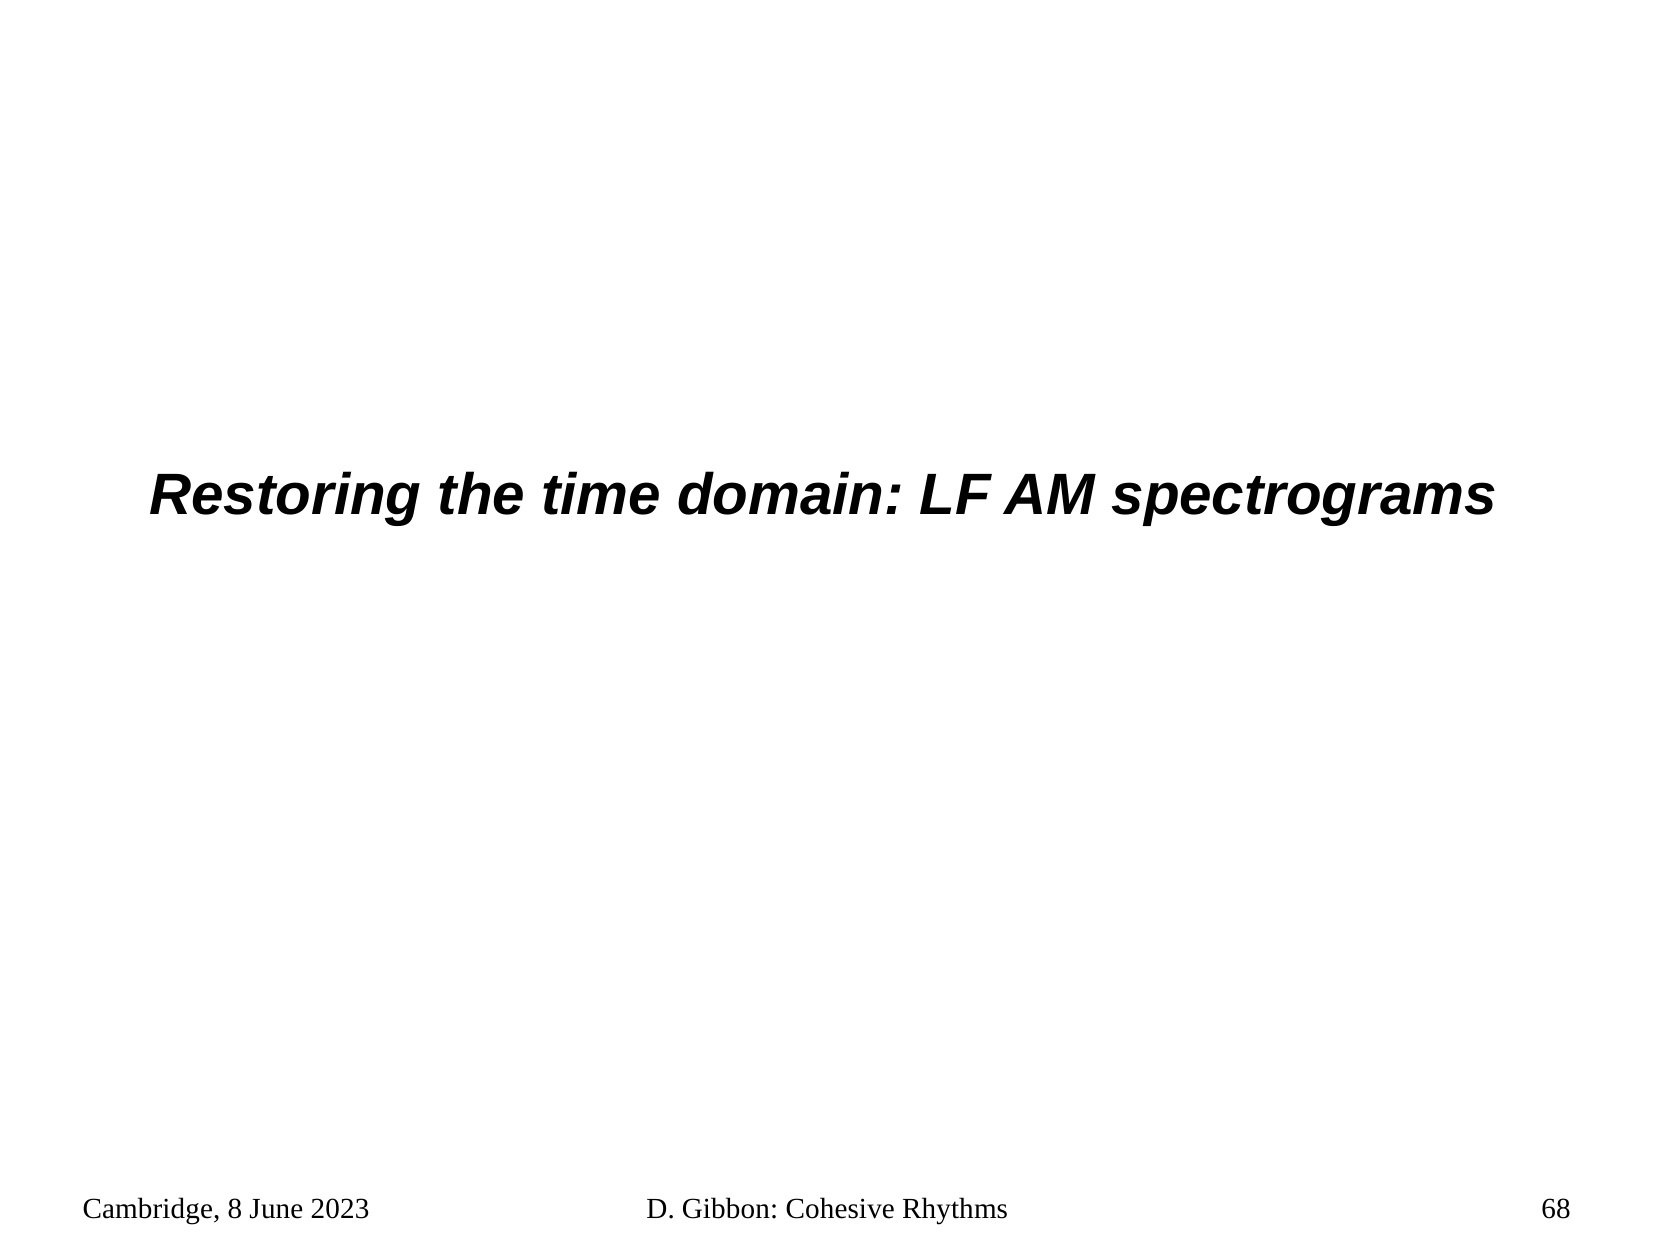

# Restoring the time domain: LF AM spectrograms
Cambridge, 8 June 2023
D. Gibbon: Cohesive Rhythms
68